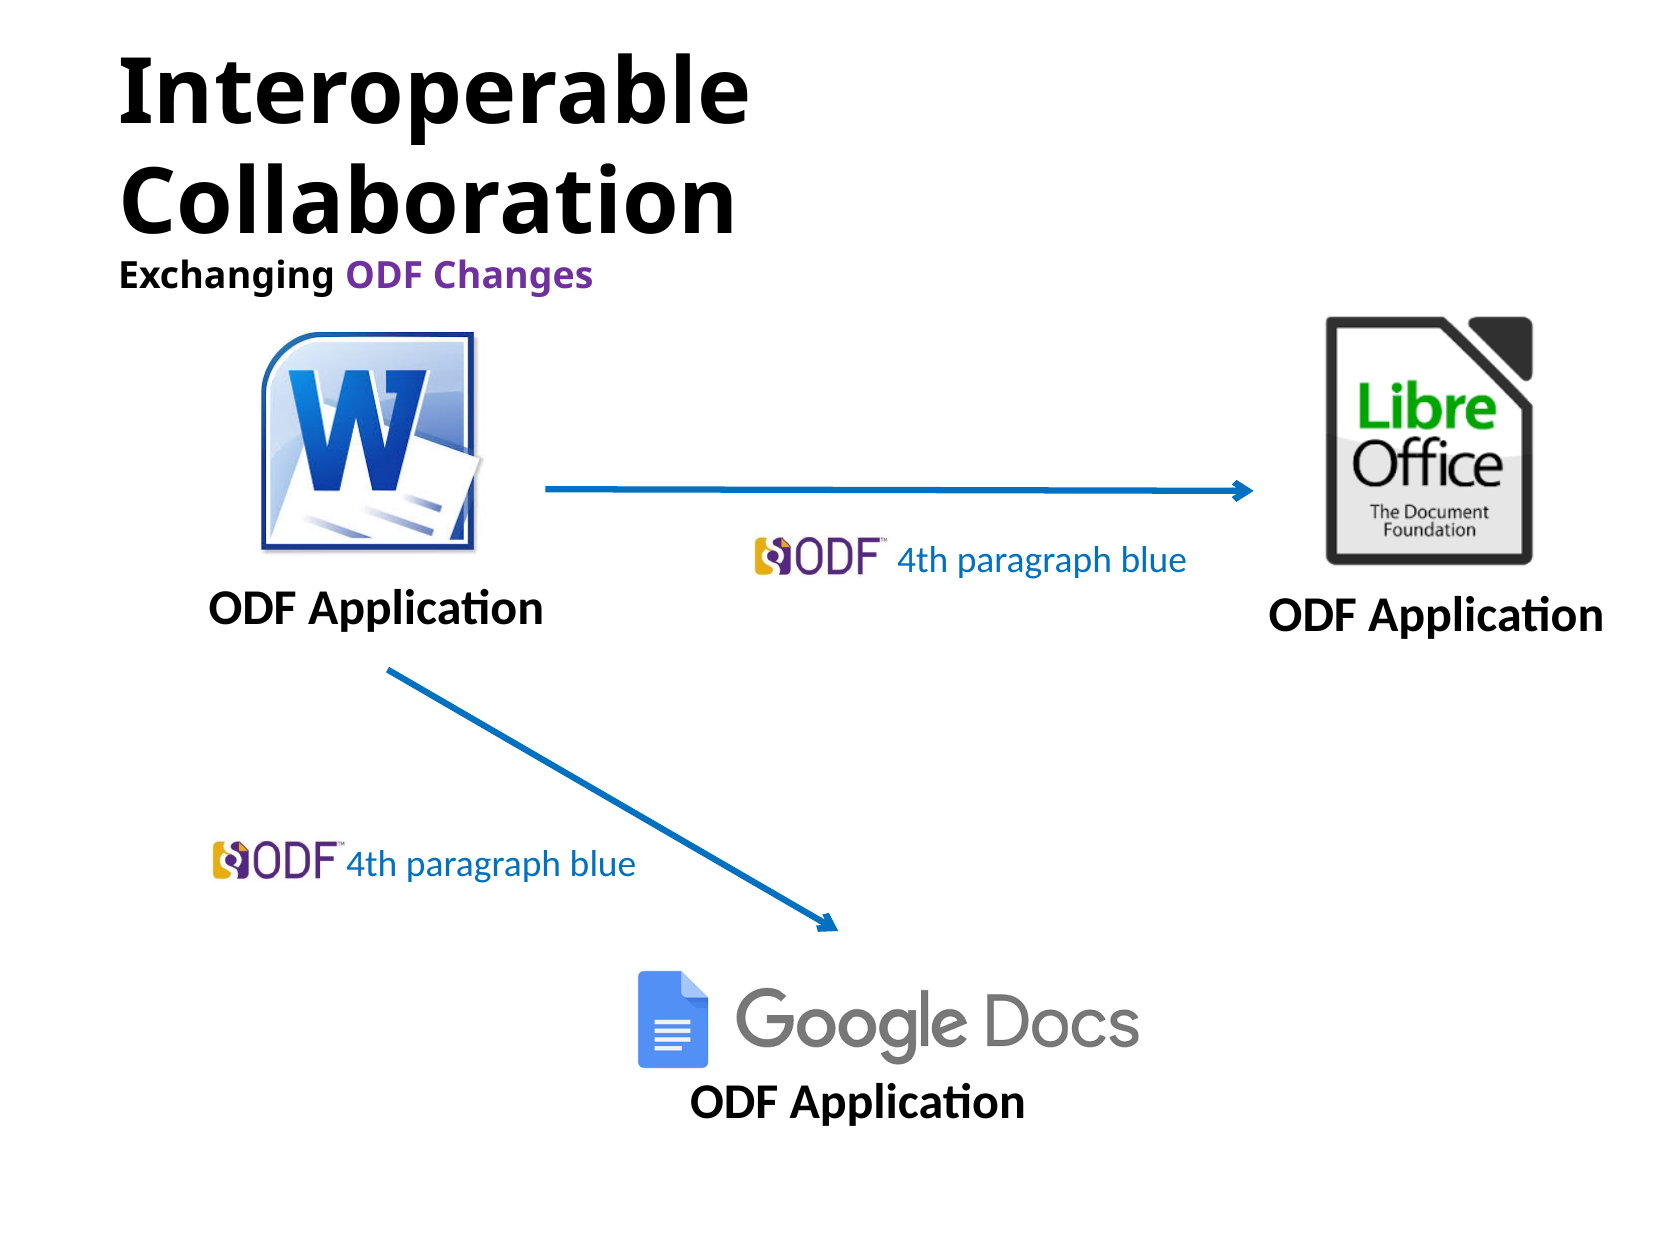

Interoperable Collaboration
Exchanging ODF Changes
 4th paragraph blue
ODF Application
ODF Application
 4th paragraph blue
ODF Application